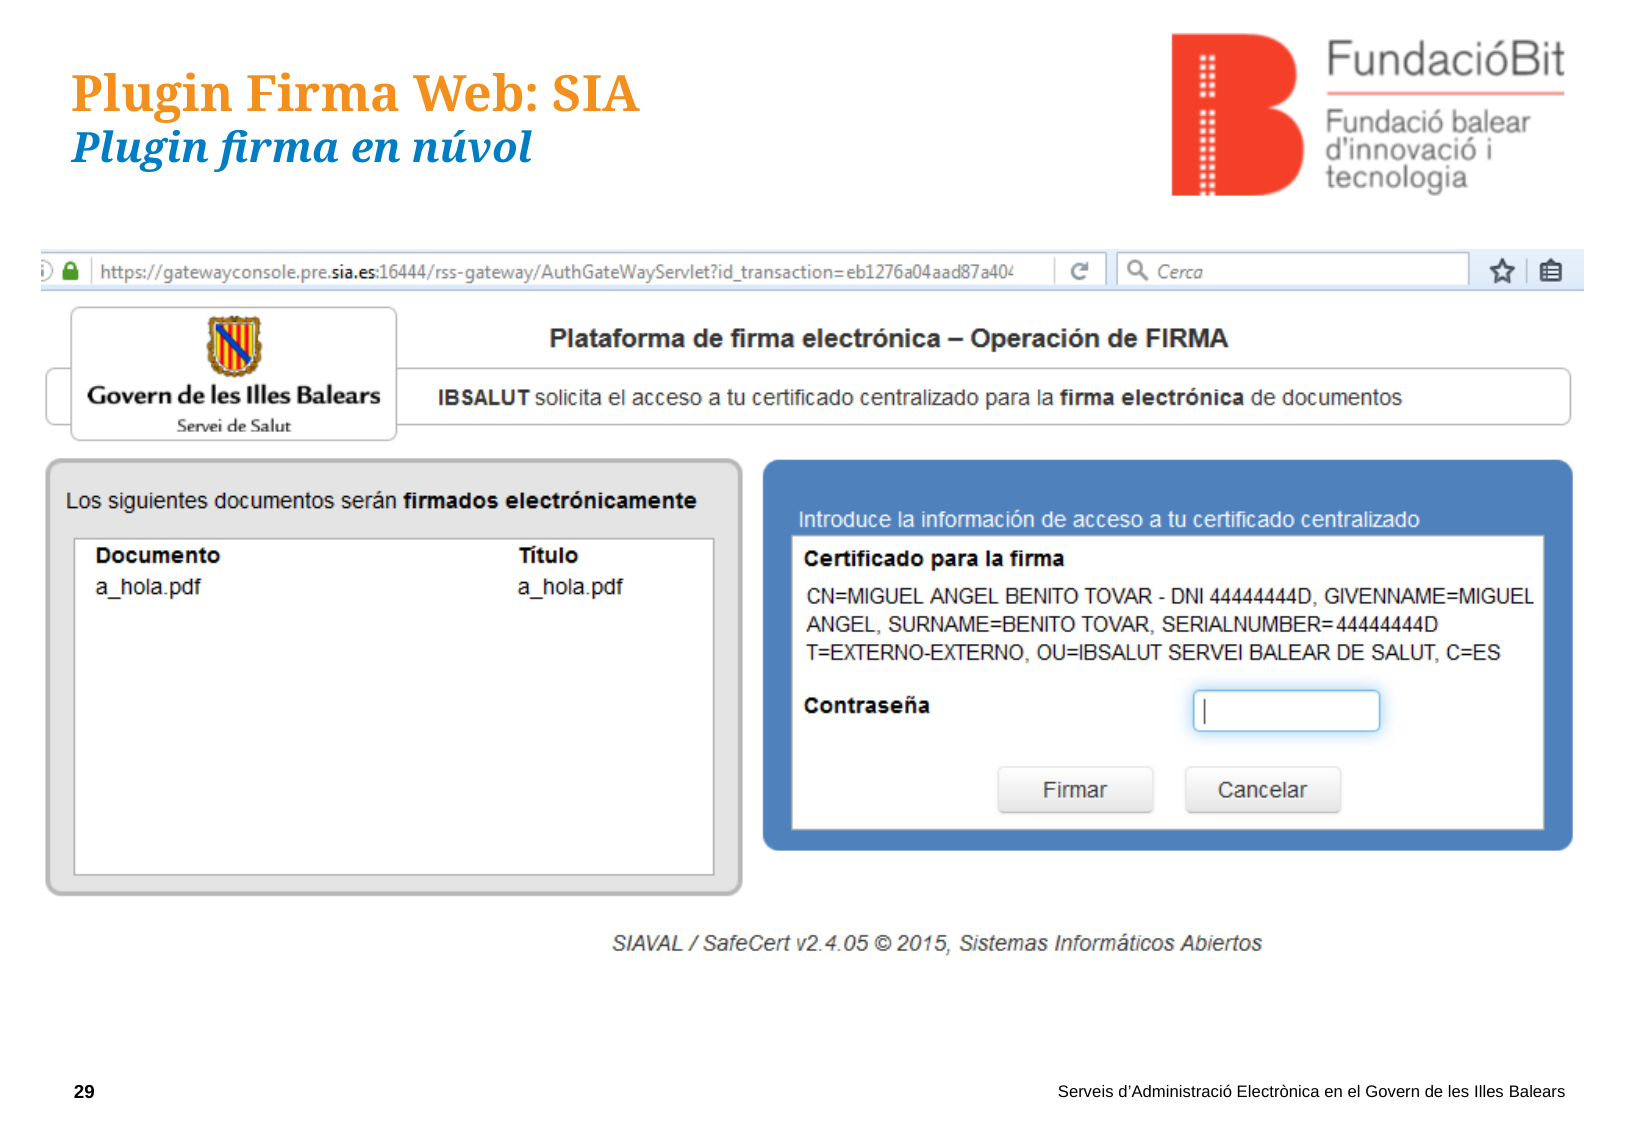

Plugin Firma Web: SIA
Plugin firma en núvol